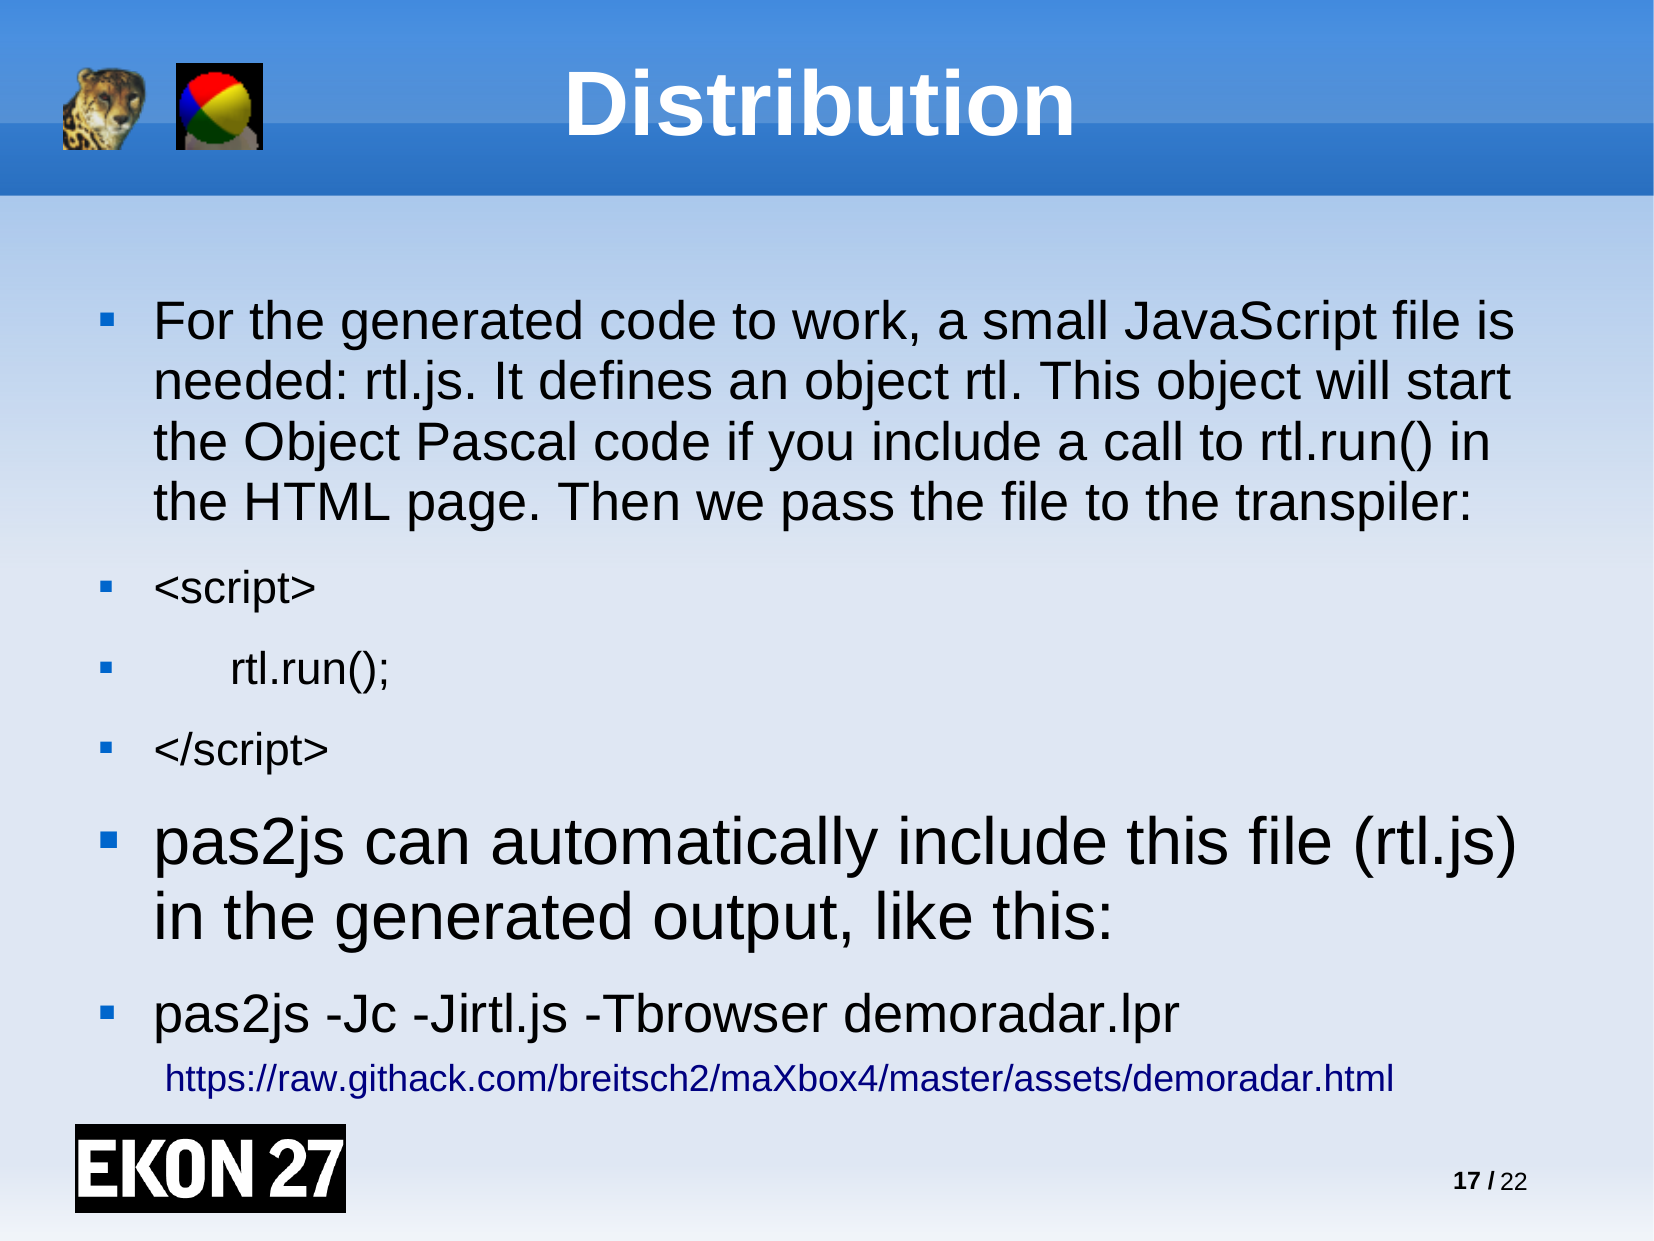

# Distribution
For the generated code to work, a small JavaScript file is needed: rtl.js. It defines an object rtl. This object will start the Object Pascal code if you include a call to rtl.run() in the HTML page. Then we pass the file to the transpiler:
<script>
 rtl.run();
</script>
pas2js can automatically include this file (rtl.js) in the generated output, like this:
pas2js -Jc -Jirtl.js -Tbrowser demoradar.lpr
https://raw.githack.com/breitsch2/maXbox4/master/assets/demoradar.html
17